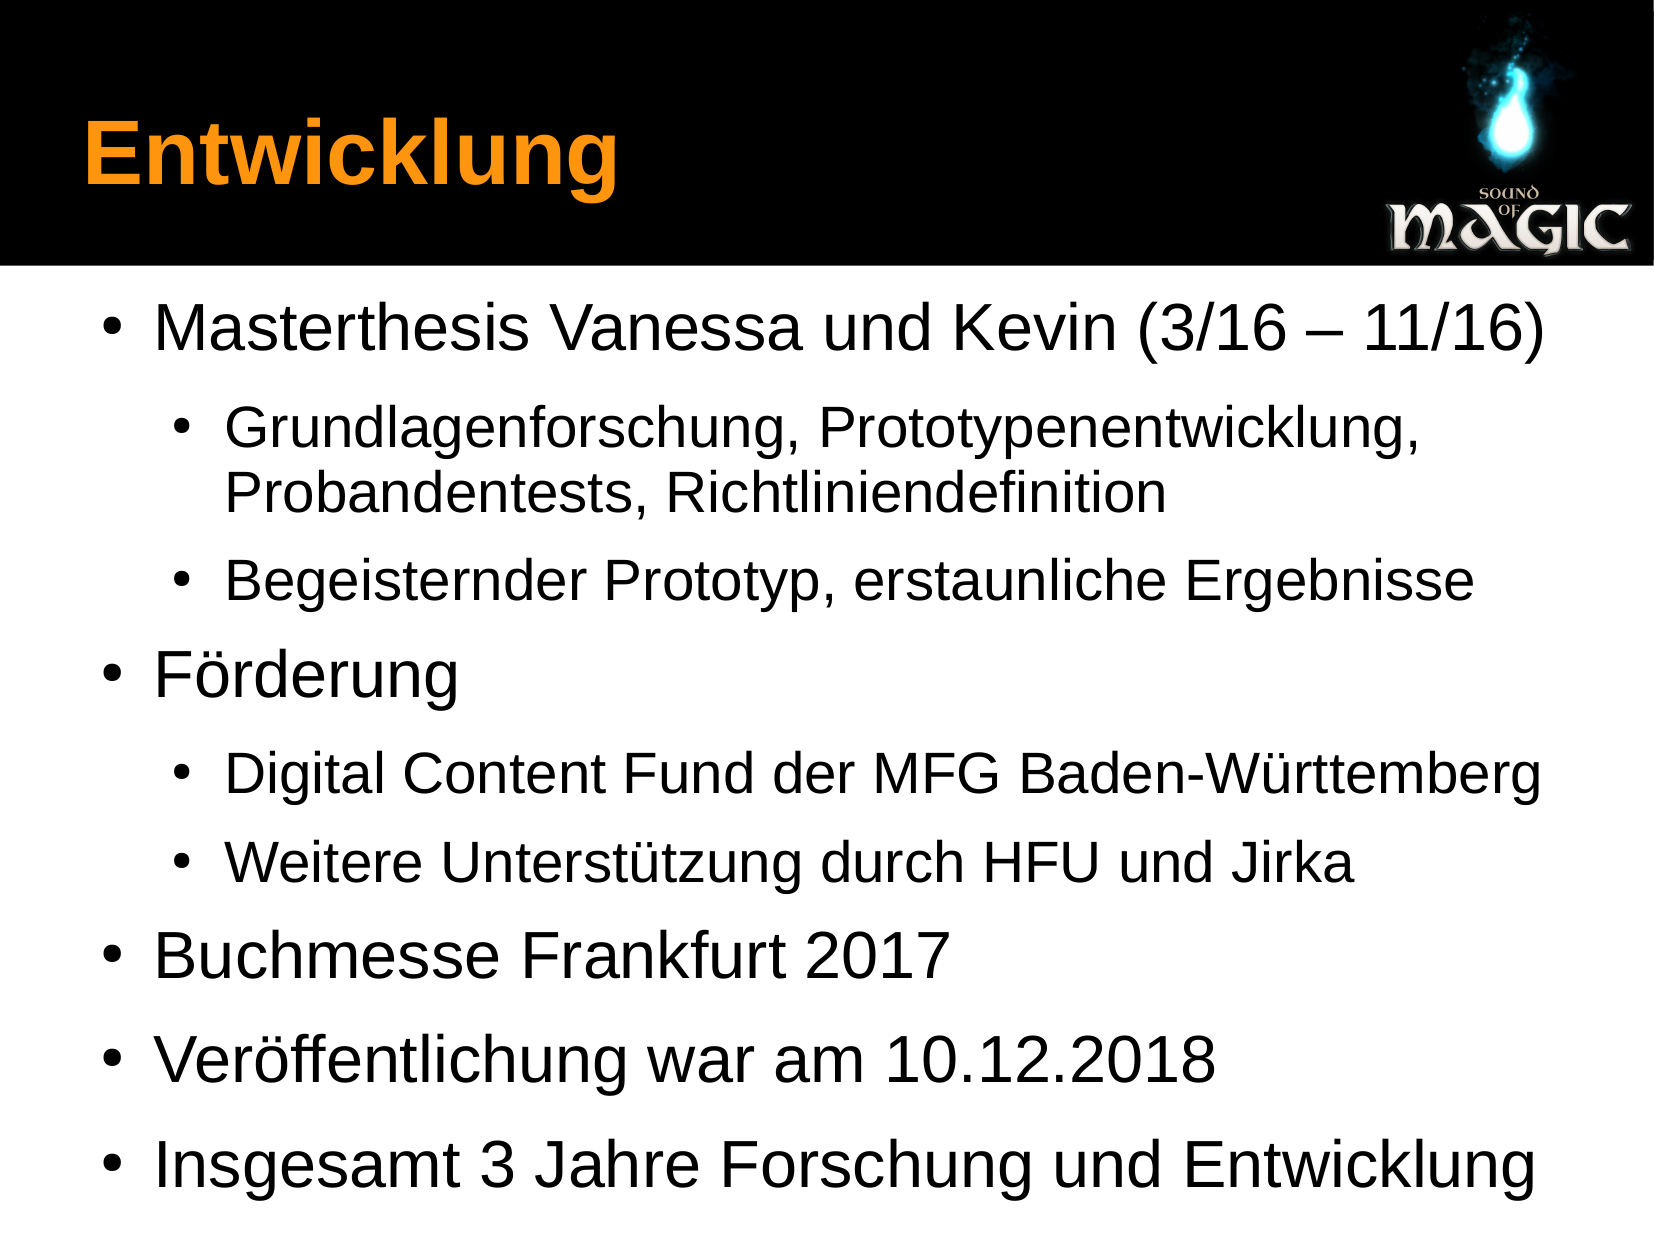

# Entwicklung
Masterthesis Vanessa und Kevin (3/16 – 11/16)
Grundlagenforschung, Prototypenentwicklung, Probandentests, Richtliniendefinition
Begeisternder Prototyp, erstaunliche Ergebnisse
Förderung
Digital Content Fund der MFG Baden-Württemberg
Weitere Unterstützung durch HFU und Jirka
Buchmesse Frankfurt 2017
Veröffentlichung war am 10.12.2018
Insgesamt 3 Jahre Forschung und Entwicklung